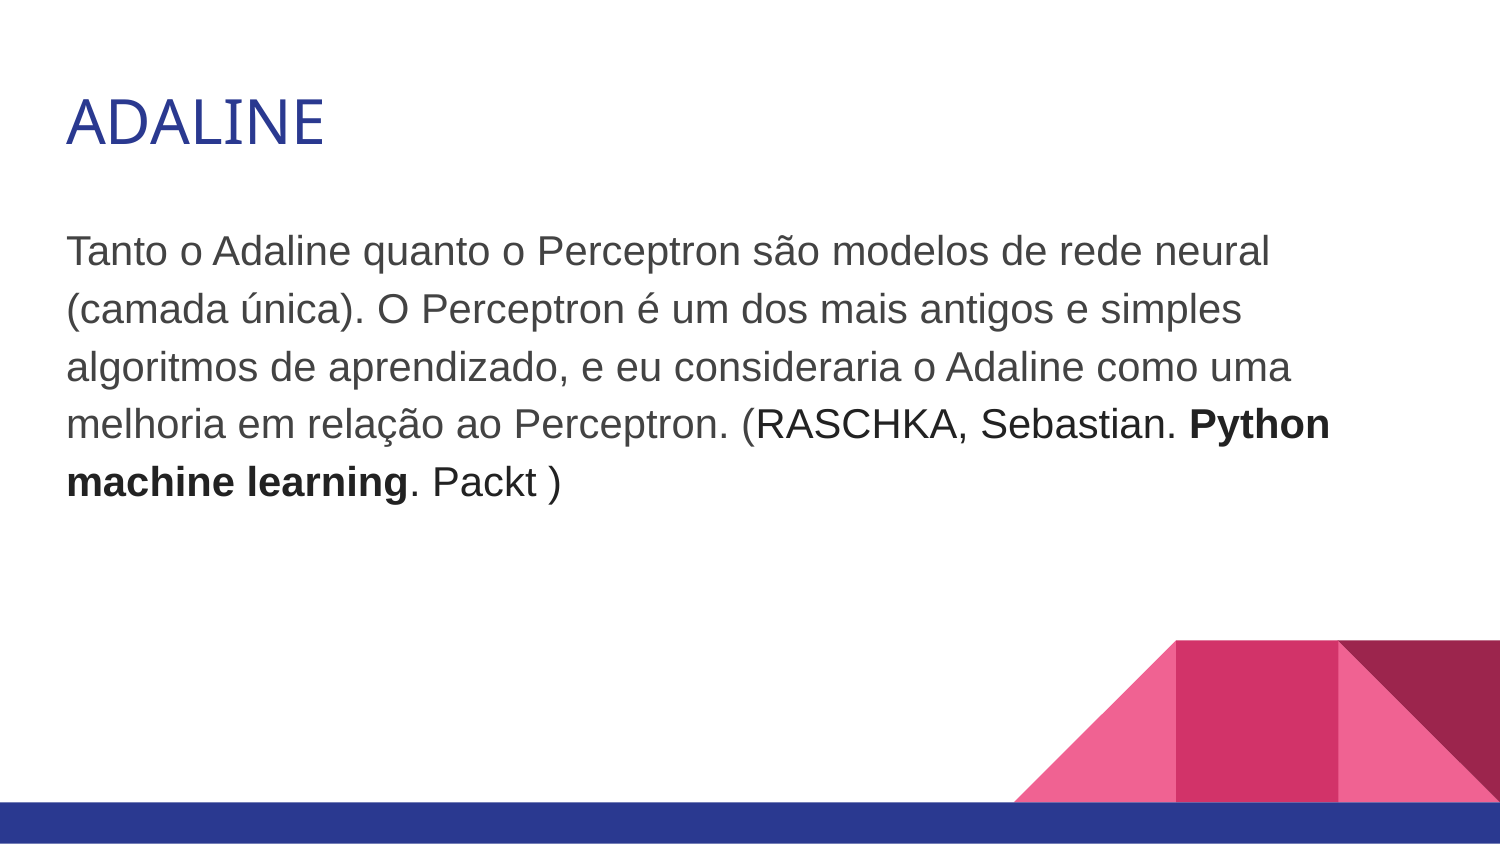

# ADALINE
Tanto o Adaline quanto o Perceptron são modelos de rede neural (camada única). O Perceptron é um dos mais antigos e simples algoritmos de aprendizado, e eu consideraria o Adaline como uma melhoria em relação ao Perceptron. (RASCHKA, Sebastian. Python machine learning. Packt )